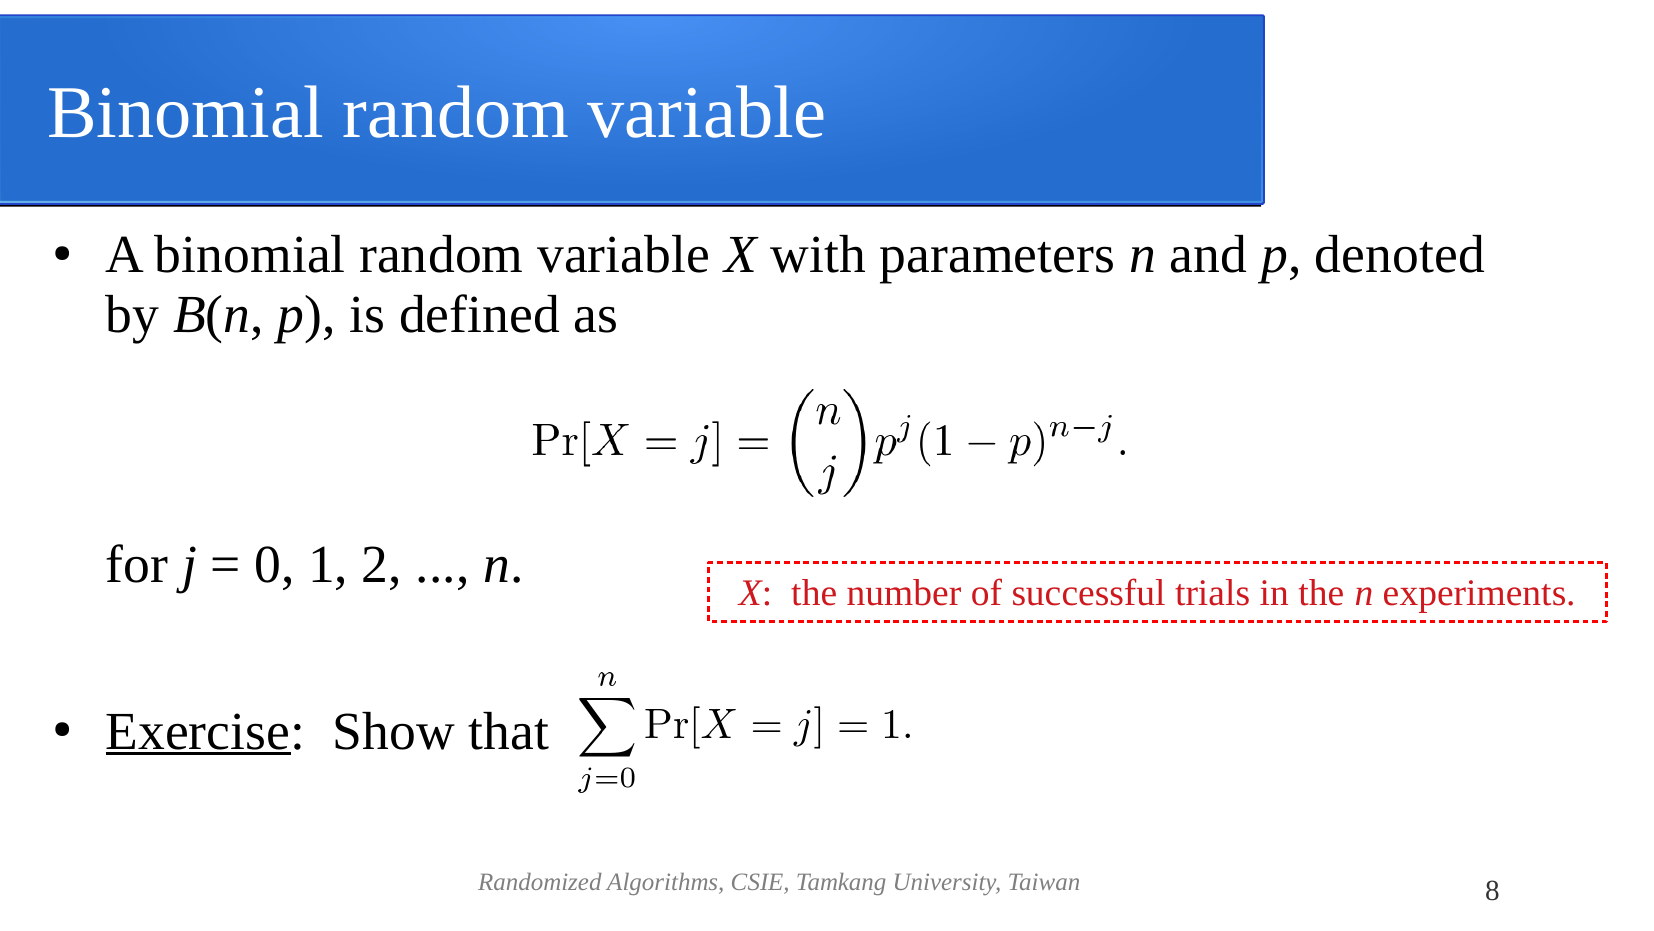

# Binomial random variable
A binomial random variable X with parameters n and p, denoted by B(n, p), is defined as
for j = 0, 1, 2, ..., n.
Exercise: Show that
X: the number of successful trials in the n experiments.
Randomized Algorithms, CSIE, Tamkang University, Taiwan
8